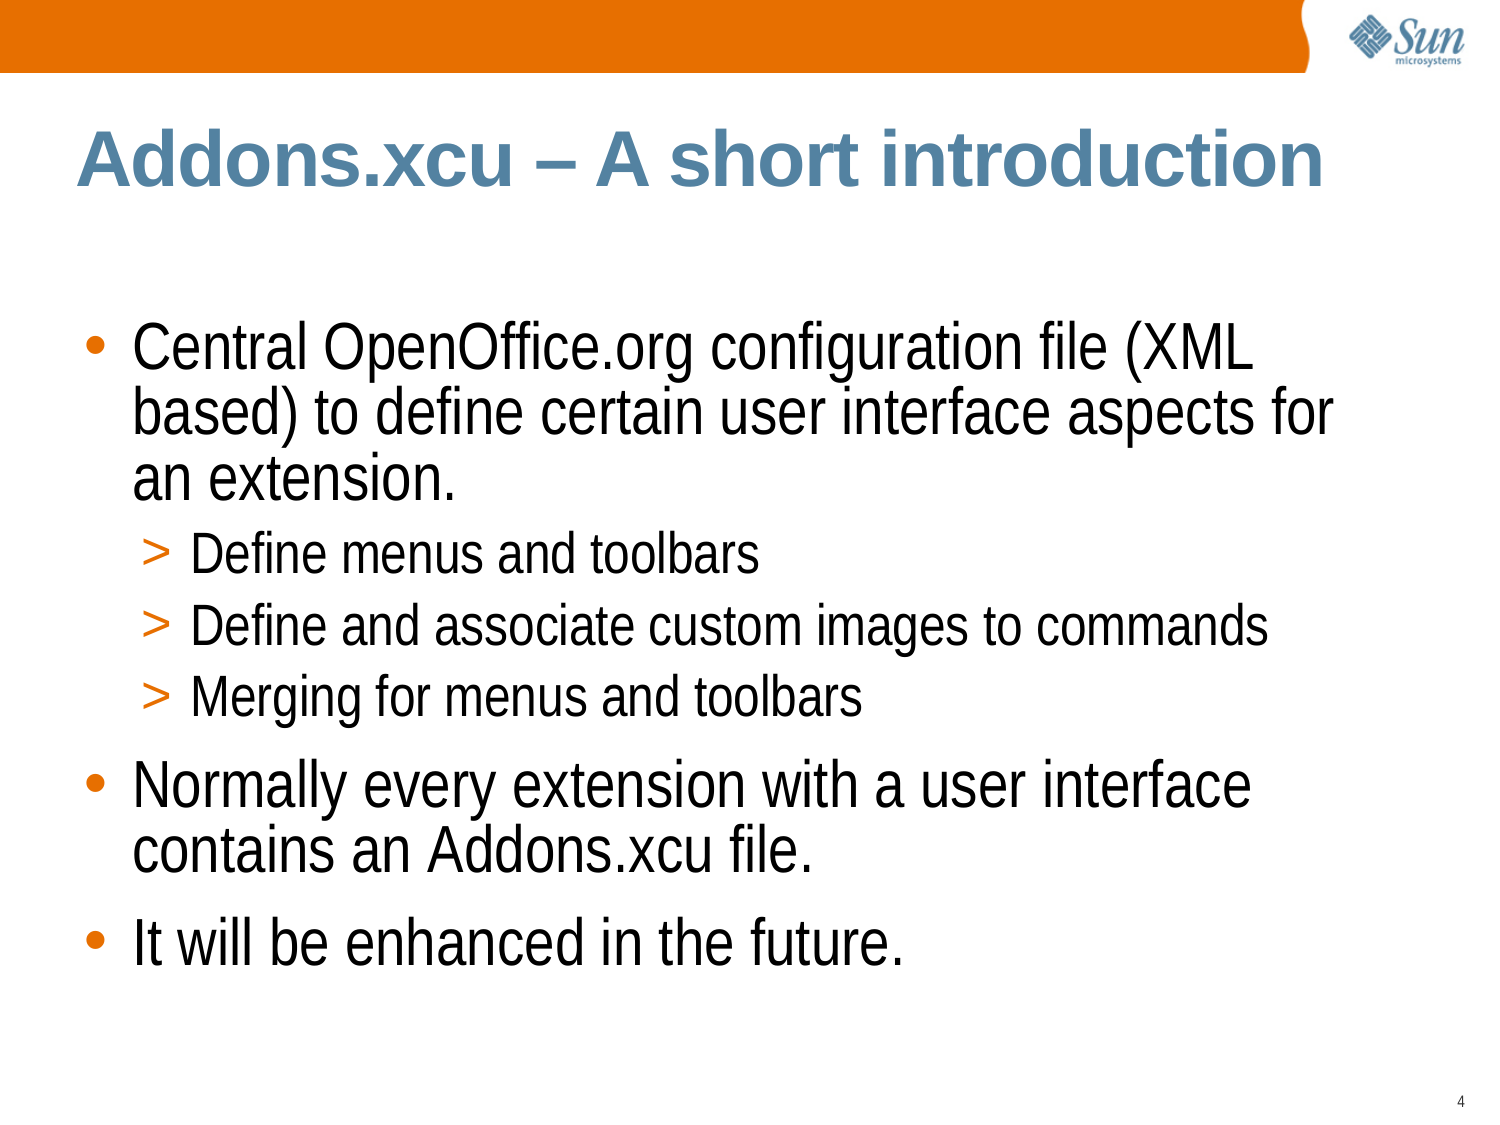

# Addons.xcu – A short introduction
Central OpenOffice.org configuration file (XML based) to define certain user interface aspects for an extension.
Define menus and toolbars
Define and associate custom images to commands
Merging for menus and toolbars
Normally every extension with a user interface contains an Addons.xcu file.
It will be enhanced in the future.